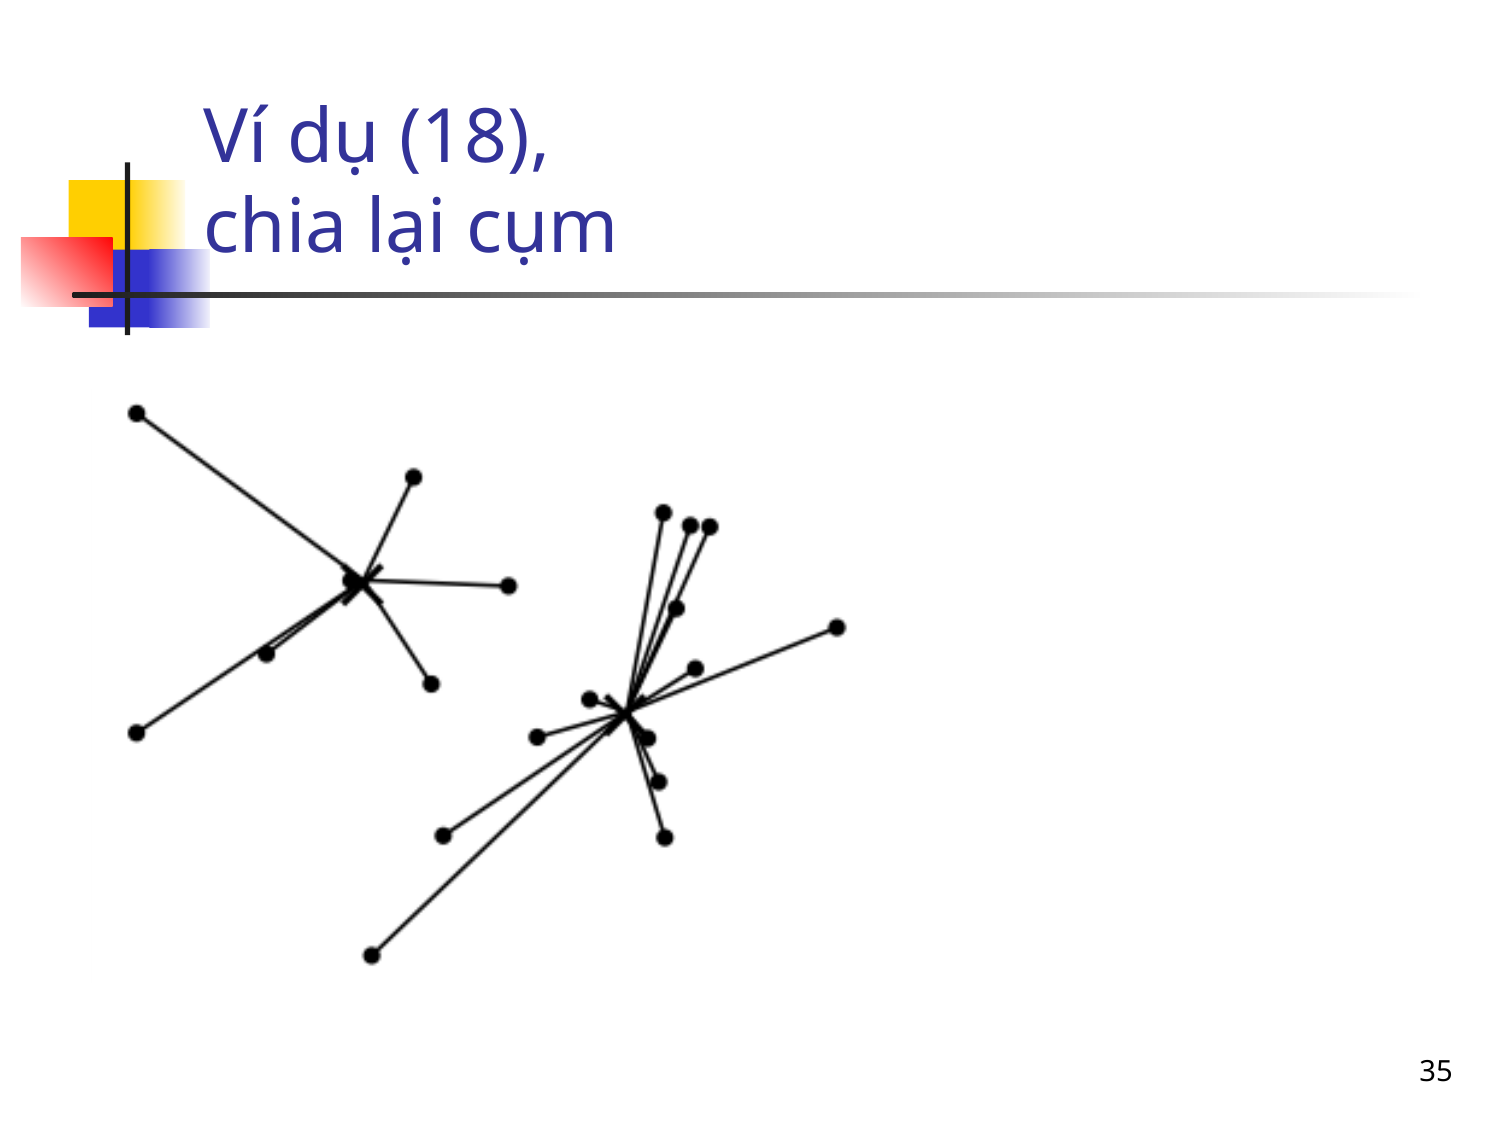

# Ví dụ (18), chia lại cụm